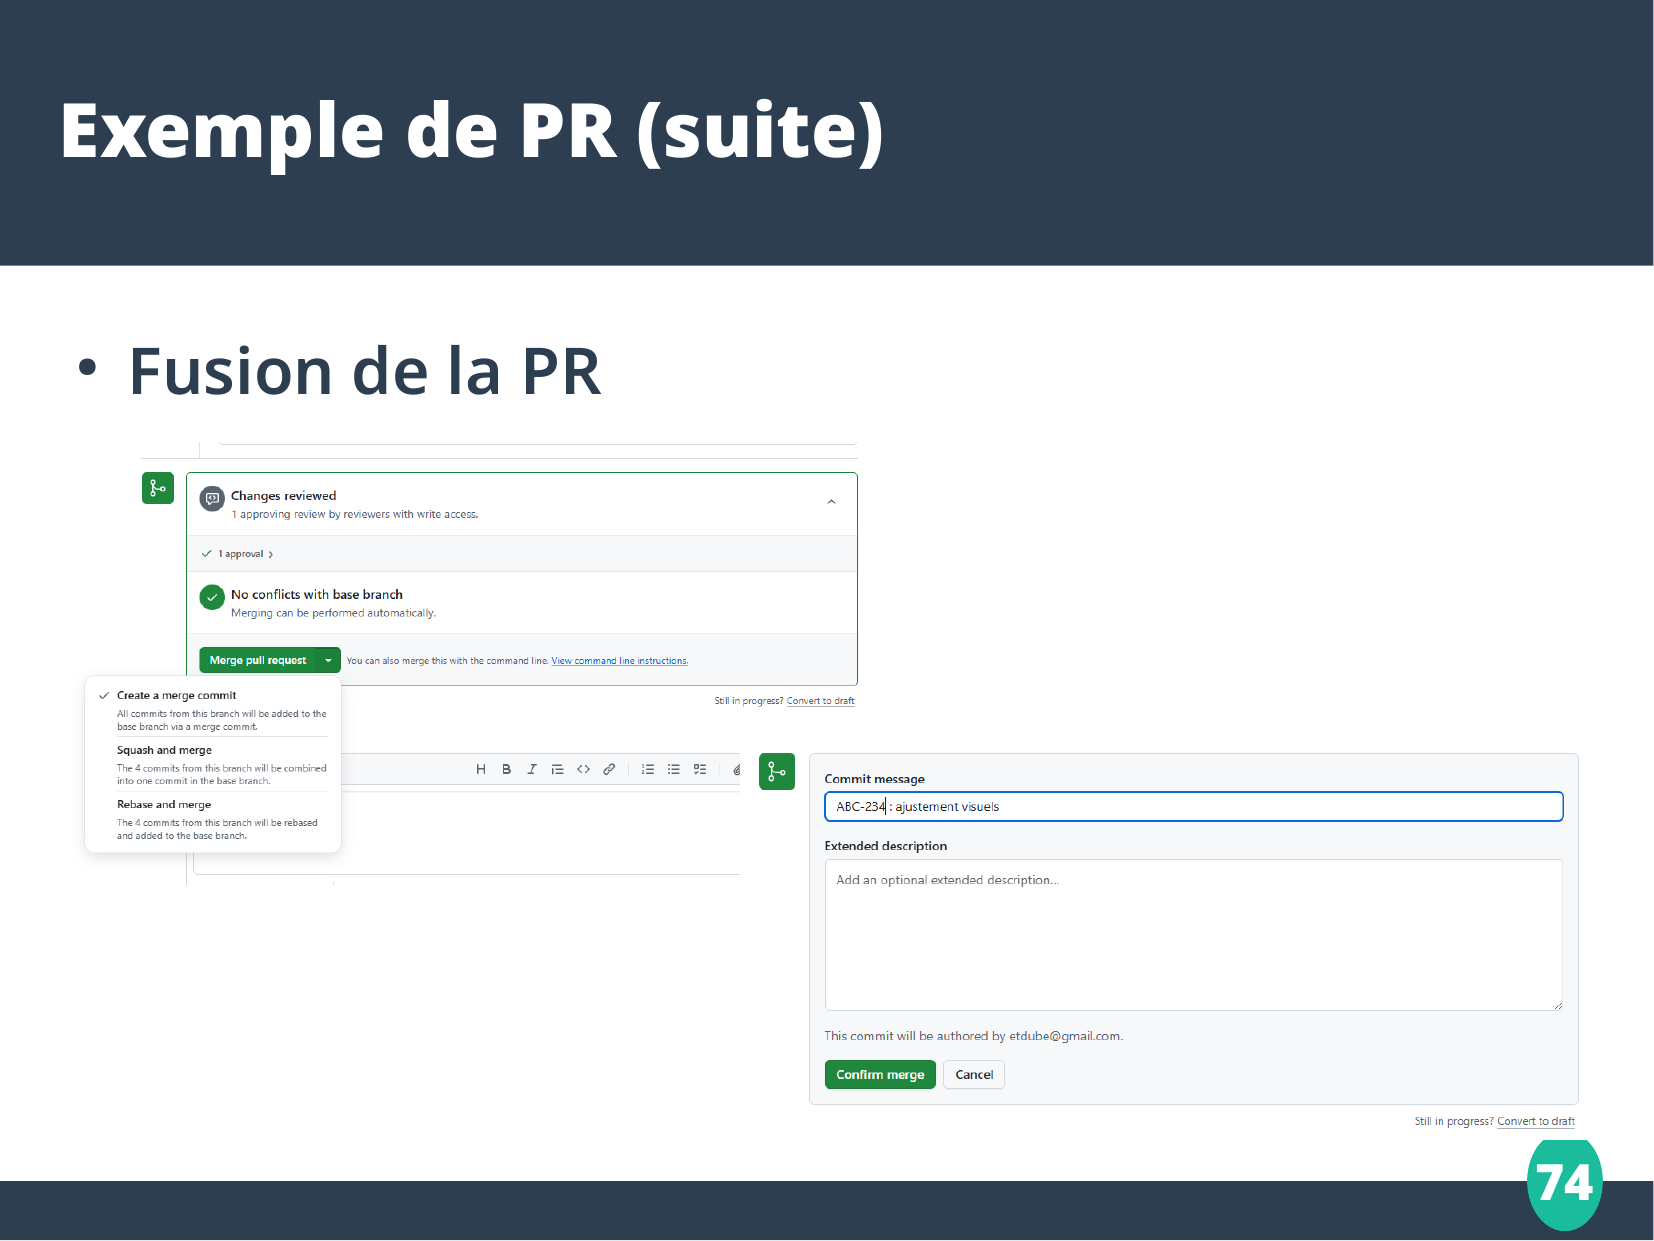

# Exemple de PR (suite)
Fusion de la PR